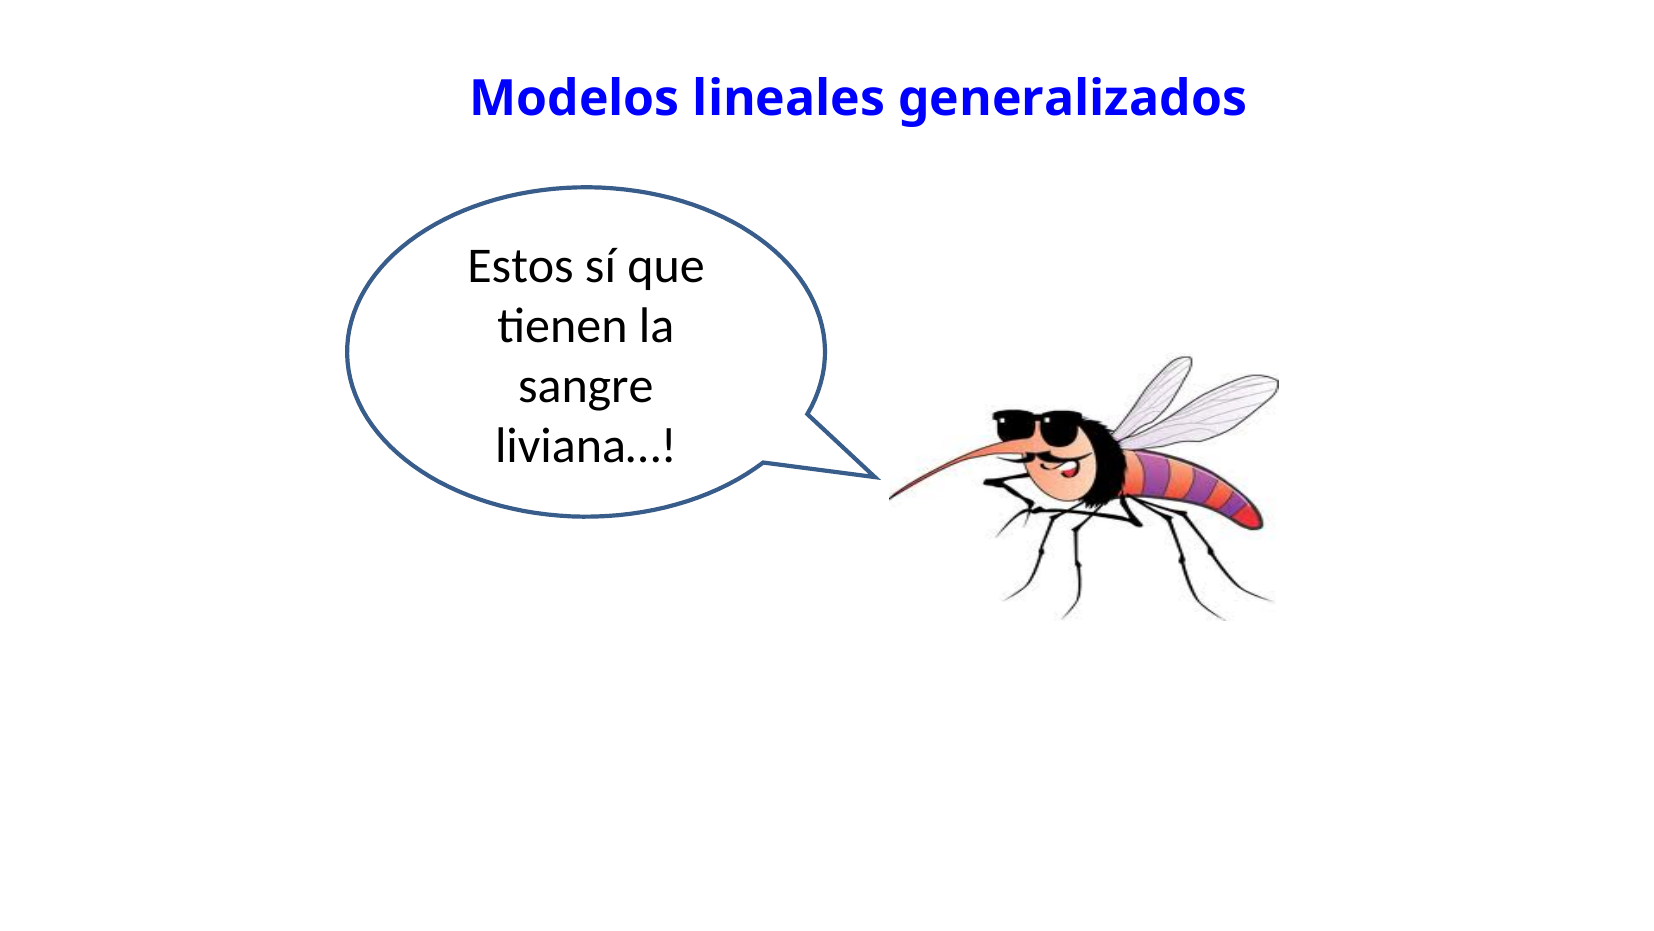

Modelos lineales generalizados
Estos sí que tienen la sangre liviana…!